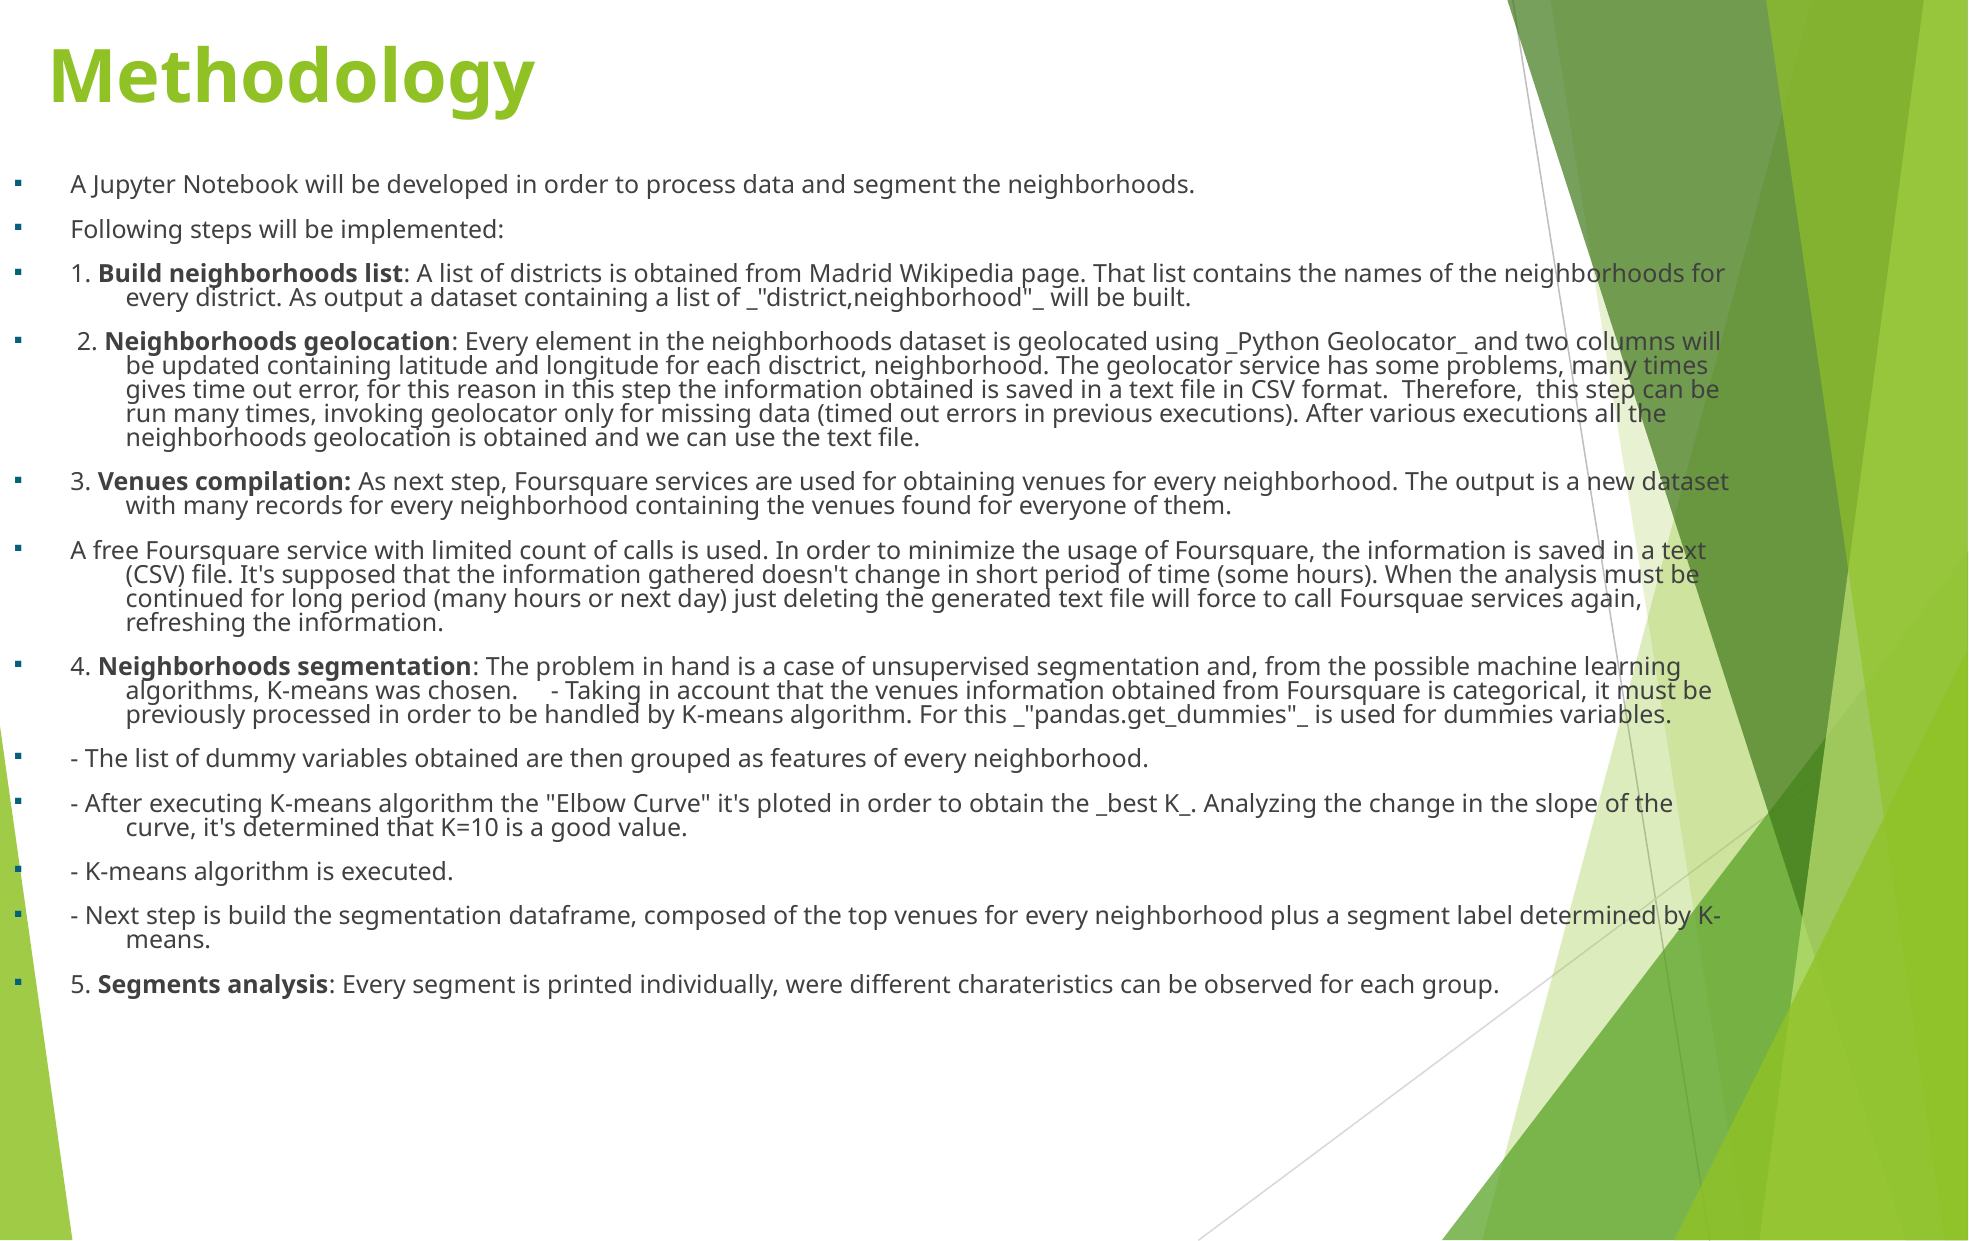

# Methodology
A Jupyter Notebook will be developed in order to process data and segment the neighborhoods.
Following steps will be implemented:
1. Build neighborhoods list: A list of districts is obtained from Madrid Wikipedia page. That list contains the names of the neighborhoods for every district. As output a dataset containing a list of _"district,neighborhood"_ will be built.
 2. Neighborhoods geolocation: Every element in the neighborhoods dataset is geolocated using _Python Geolocator_ and two columns will be updated containing latitude and longitude for each disctrict, neighborhood. The geolocator service has some problems, many times gives time out error, for this reason in this step the information obtained is saved in a text file in CSV format. Therefore, this step can be run many times, invoking geolocator only for missing data (timed out errors in previous executions). After various executions all the neighborhoods geolocation is obtained and we can use the text file.
3. Venues compilation: As next step, Foursquare services are used for obtaining venues for every neighborhood. The output is a new dataset with many records for every neighborhood containing the venues found for everyone of them.
A free Foursquare service with limited count of calls is used. In order to minimize the usage of Foursquare, the information is saved in a text (CSV) file. It's supposed that the information gathered doesn't change in short period of time (some hours). When the analysis must be continued for long period (many hours or next day) just deleting the generated text file will force to call Foursquae services again, refreshing the information.
4. Neighborhoods segmentation: The problem in hand is a case of unsupervised segmentation and, from the possible machine learning algorithms, K-means was chosen. - Taking in account that the venues information obtained from Foursquare is categorical, it must be previously processed in order to be handled by K-means algorithm. For this _"pandas.get_dummies"_ is used for dummies variables.
- The list of dummy variables obtained are then grouped as features of every neighborhood.
- After executing K-means algorithm the "Elbow Curve" it's ploted in order to obtain the _best K_. Analyzing the change in the slope of the curve, it's determined that K=10 is a good value.
- K-means algorithm is executed.
- Next step is build the segmentation dataframe, composed of the top venues for every neighborhood plus a segment label determined by K-means.
5. Segments analysis: Every segment is printed individually, were different charateristics can be observed for each group.